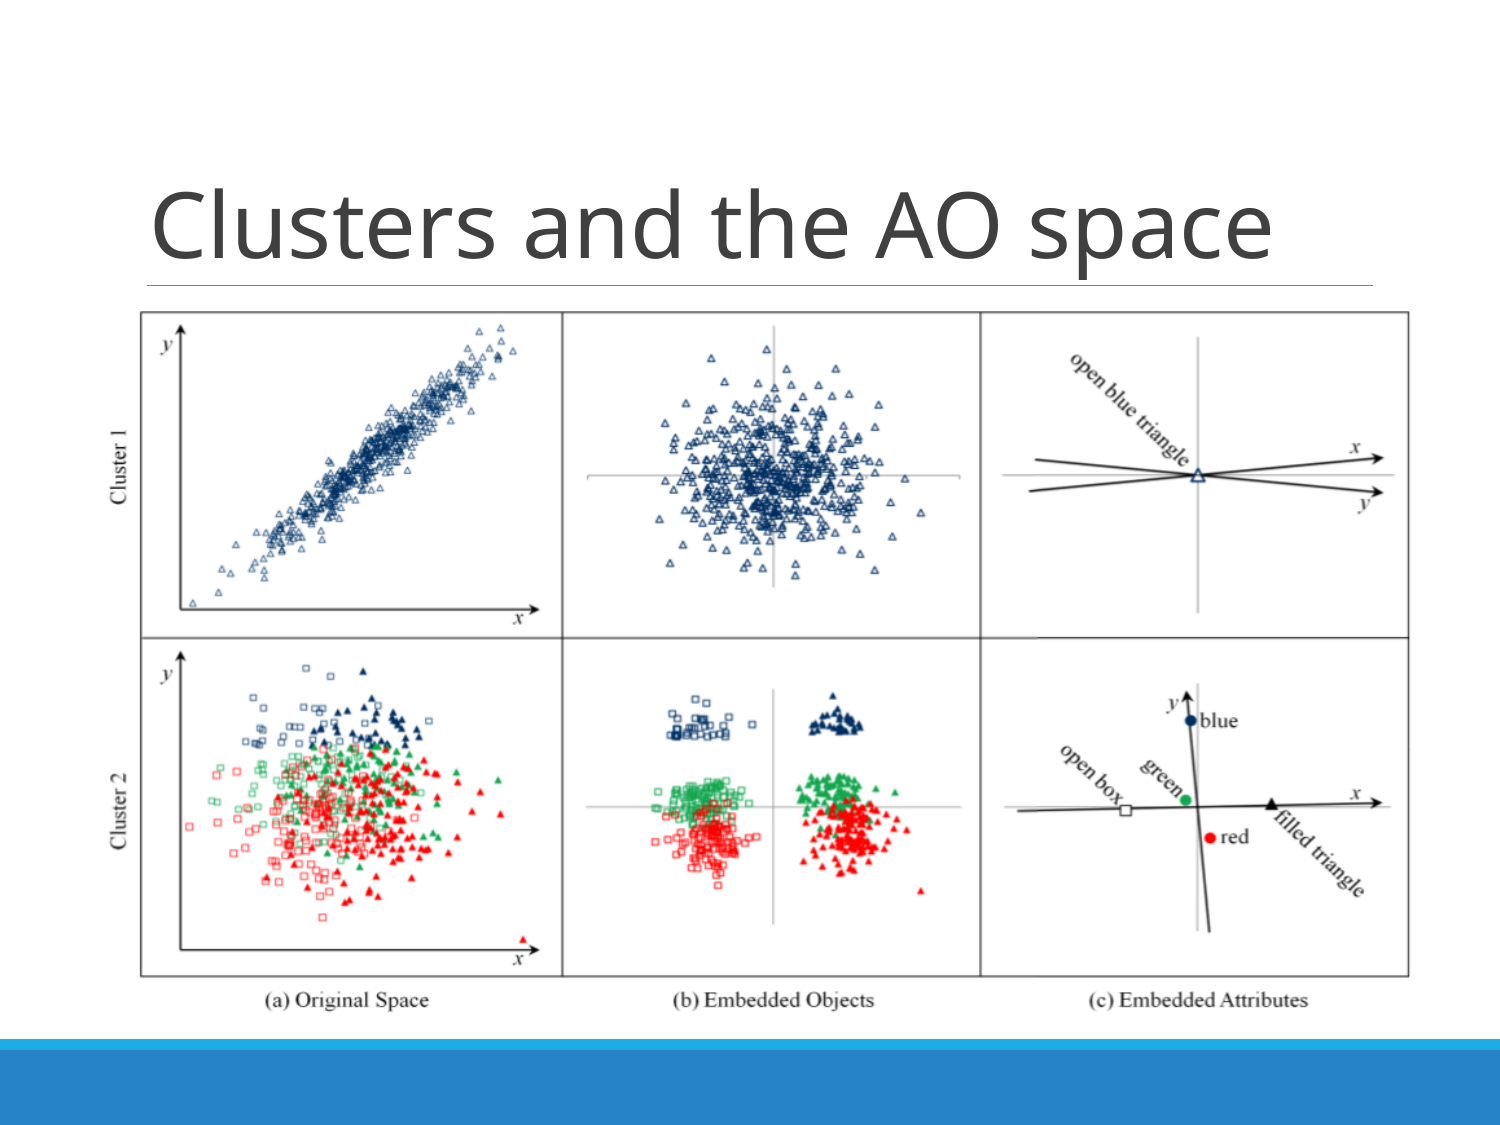

Clusters and the AO space
Results for method 1
Results for method 2